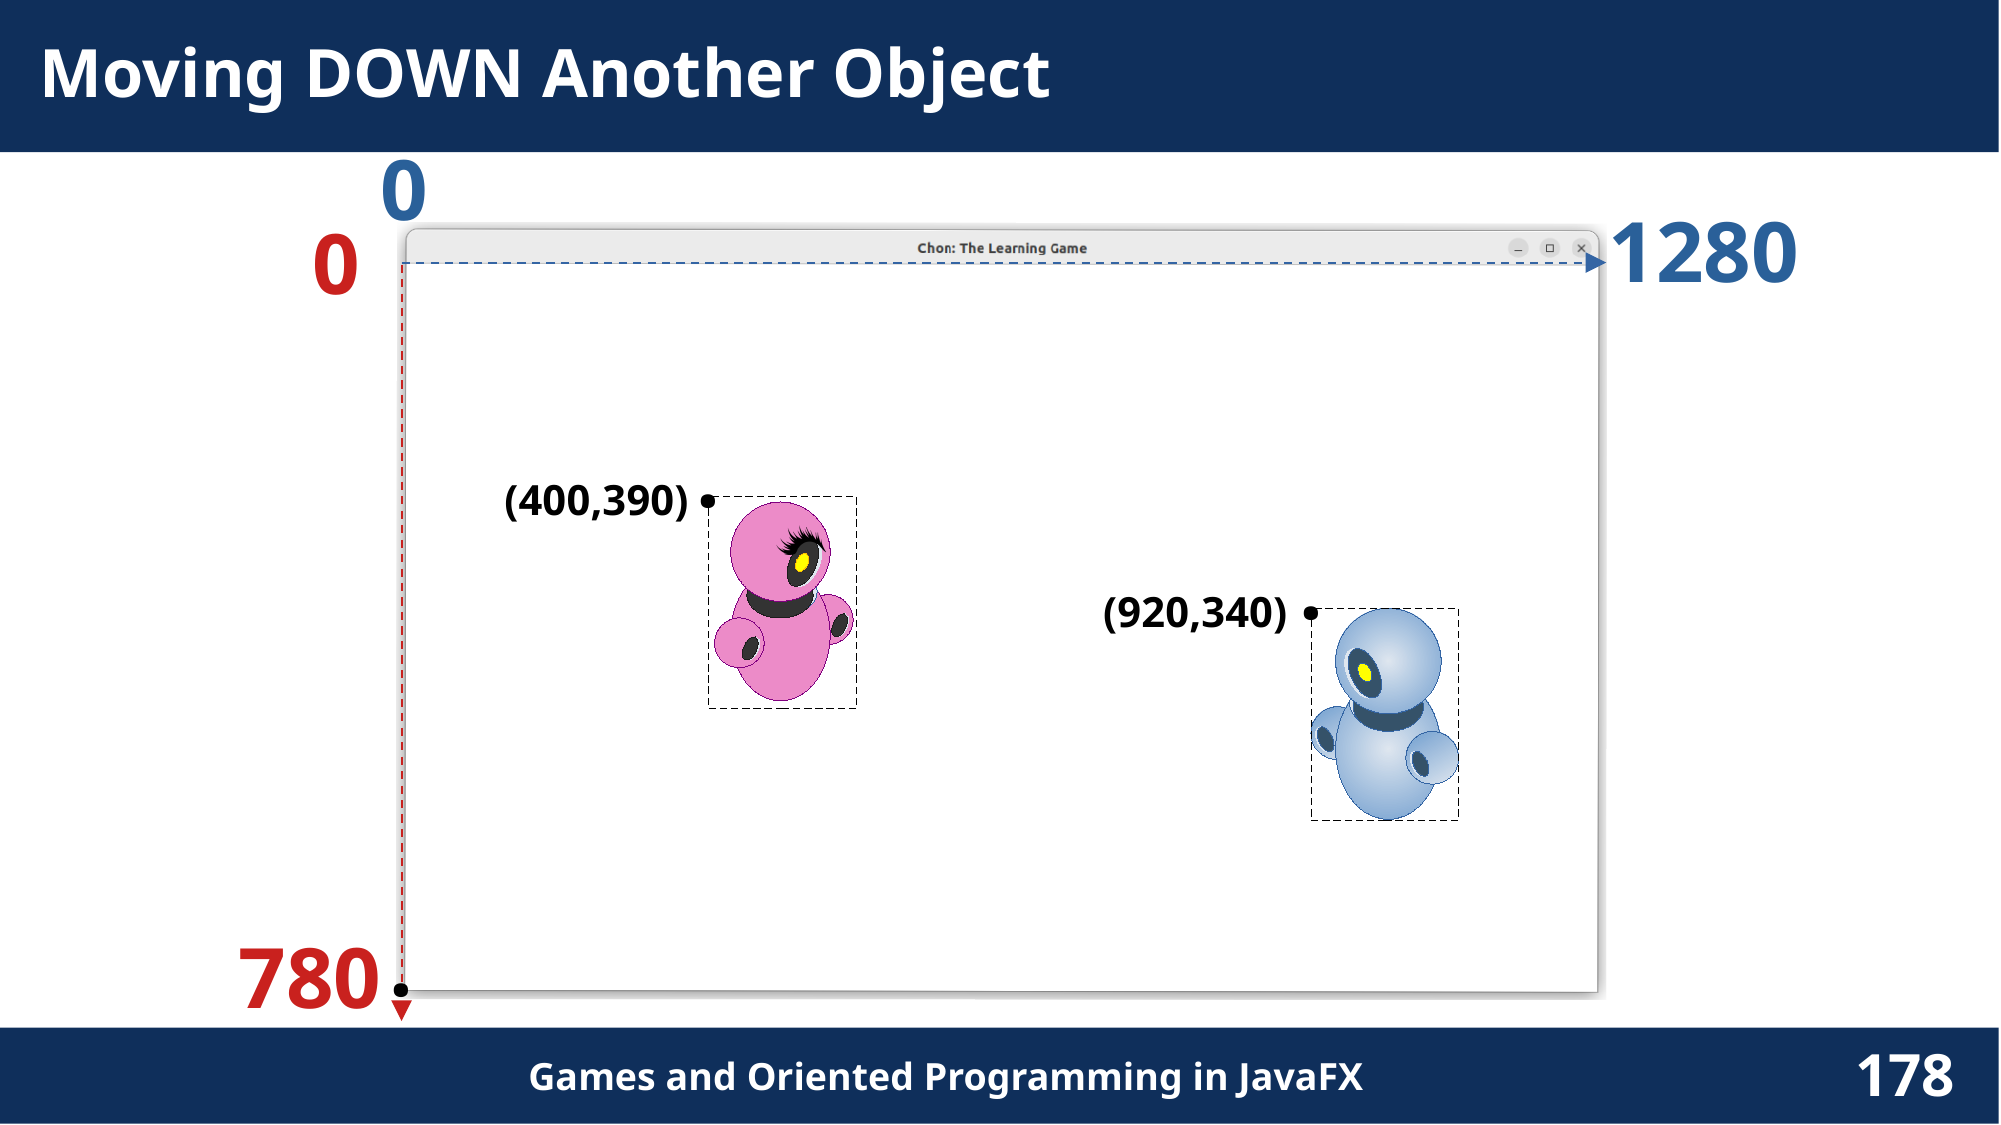

Moving DOWN Another Object
0
1280
0
.
(400,390)
.
 (920,340)
.
780